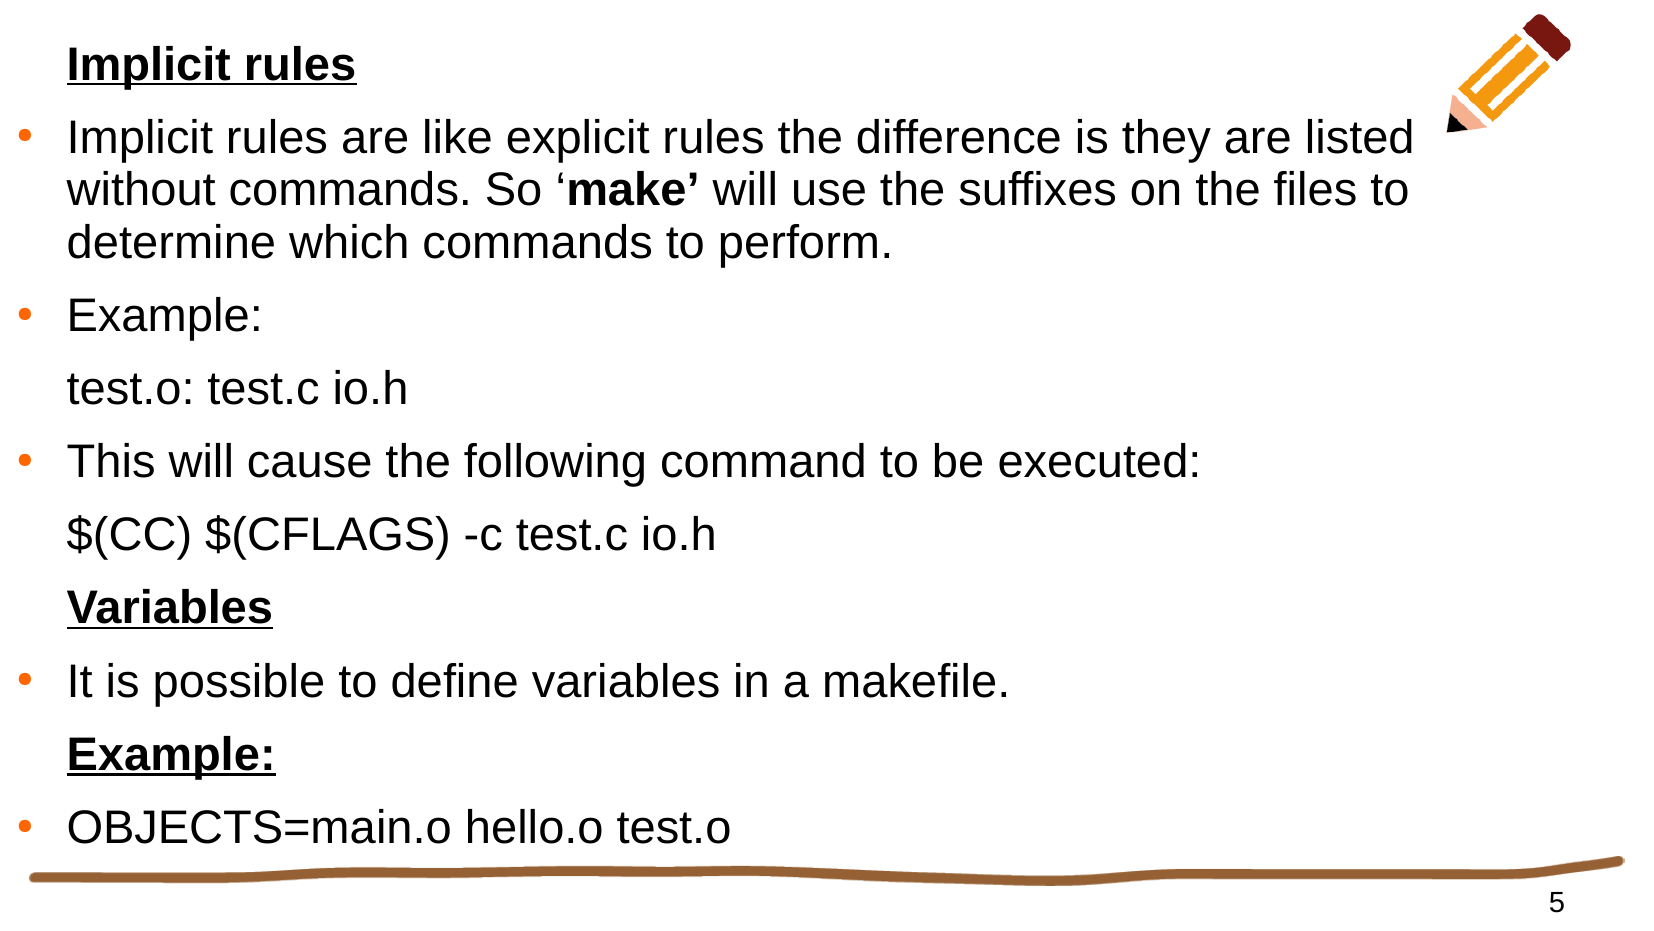

# Implicit rules
Implicit rules are like explicit rules the difference is they are listed without commands. So ‘make’ will use the suffixes on the files to determine which commands to perform.
Example:
test.o: test.c io.h
This will cause the following command to be executed:
$(CC) $(CFLAGS) -c test.c io.h
Variables
It is possible to define variables in a makefile.
Example:
OBJECTS=main.o hello.o test.o
5